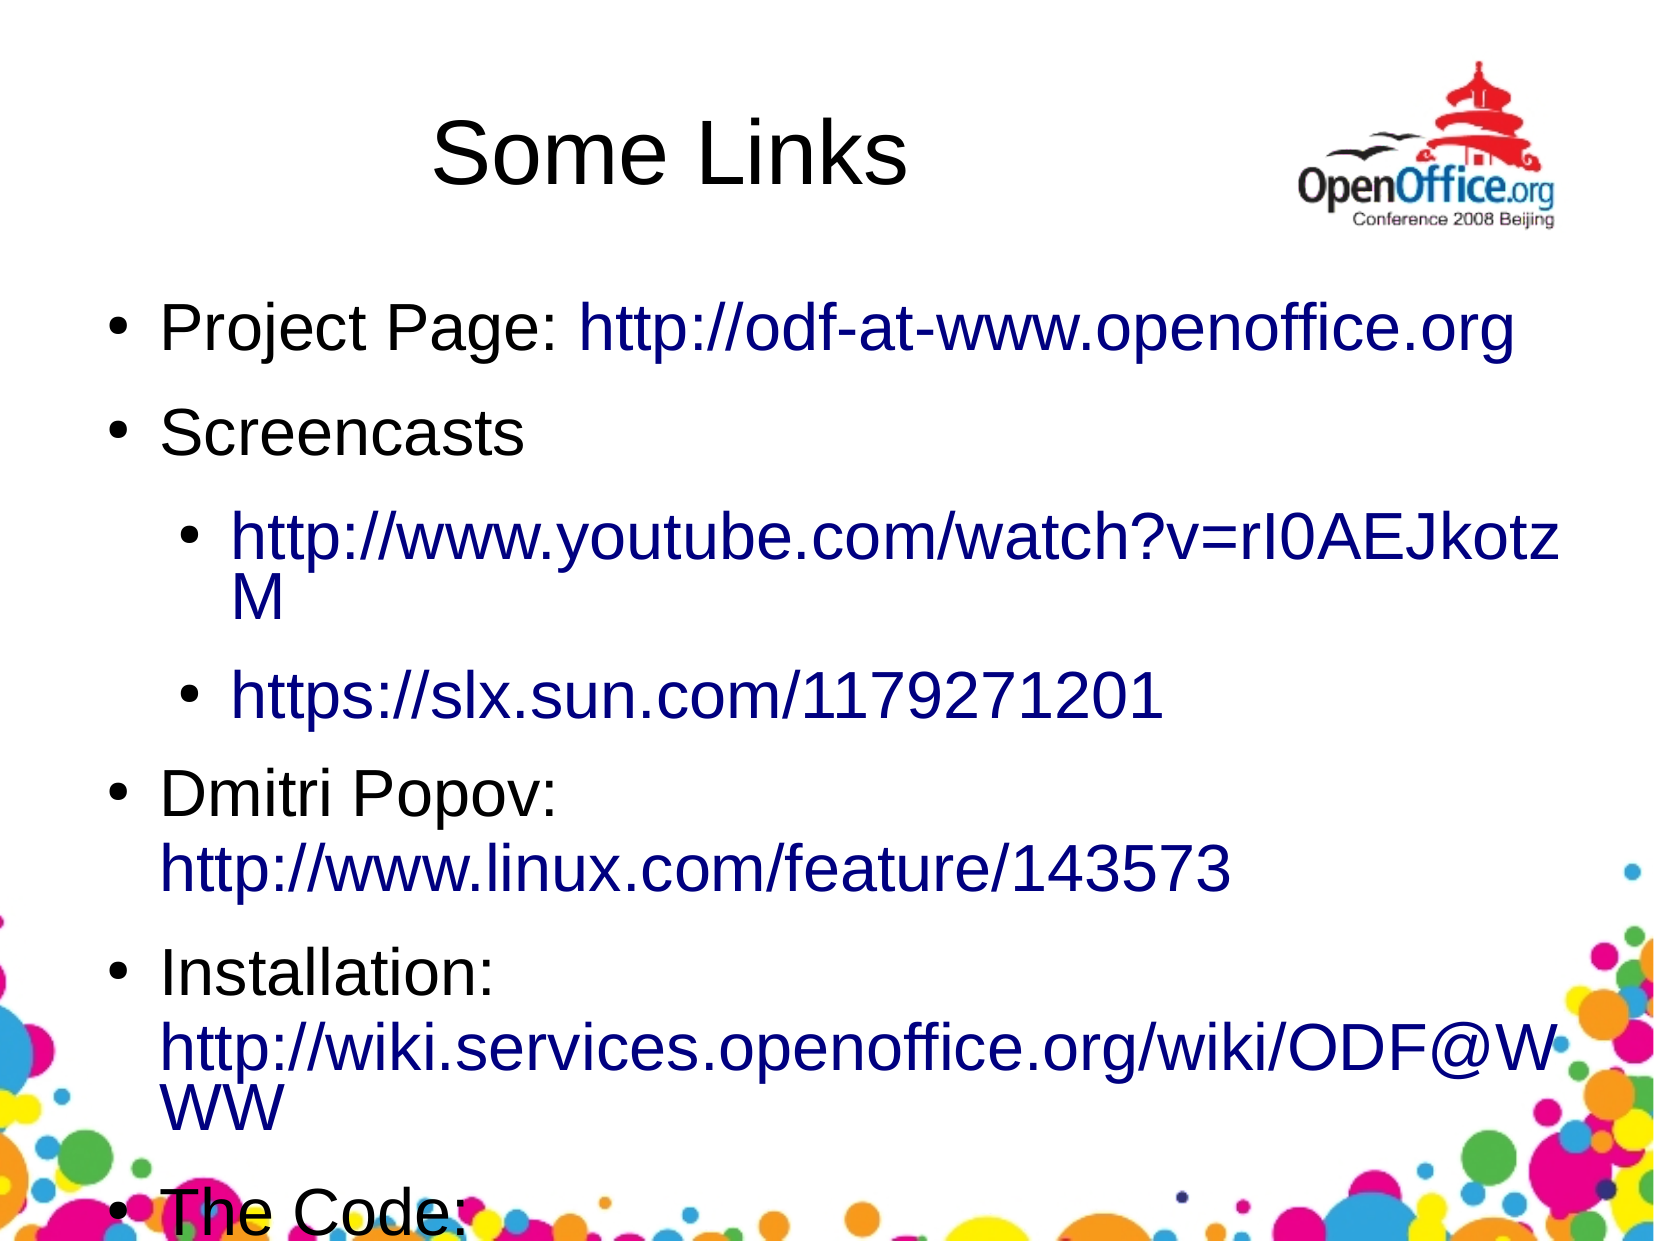

# Some Links
Project Page: http://odf-at-www.openoffice.org
Screencasts
http://www.youtube.com/watch?v=rI0AEJkotzM
https://slx.sun.com/1179271201
Dmitri Popov: http://www.linux.com/feature/143573
Installation: http://wiki.services.openoffice.org/wiki/ODF@WWW
The Code: http://mediacast.sun.com/users/Kay.Ramme/media/odf-at-www.tgz